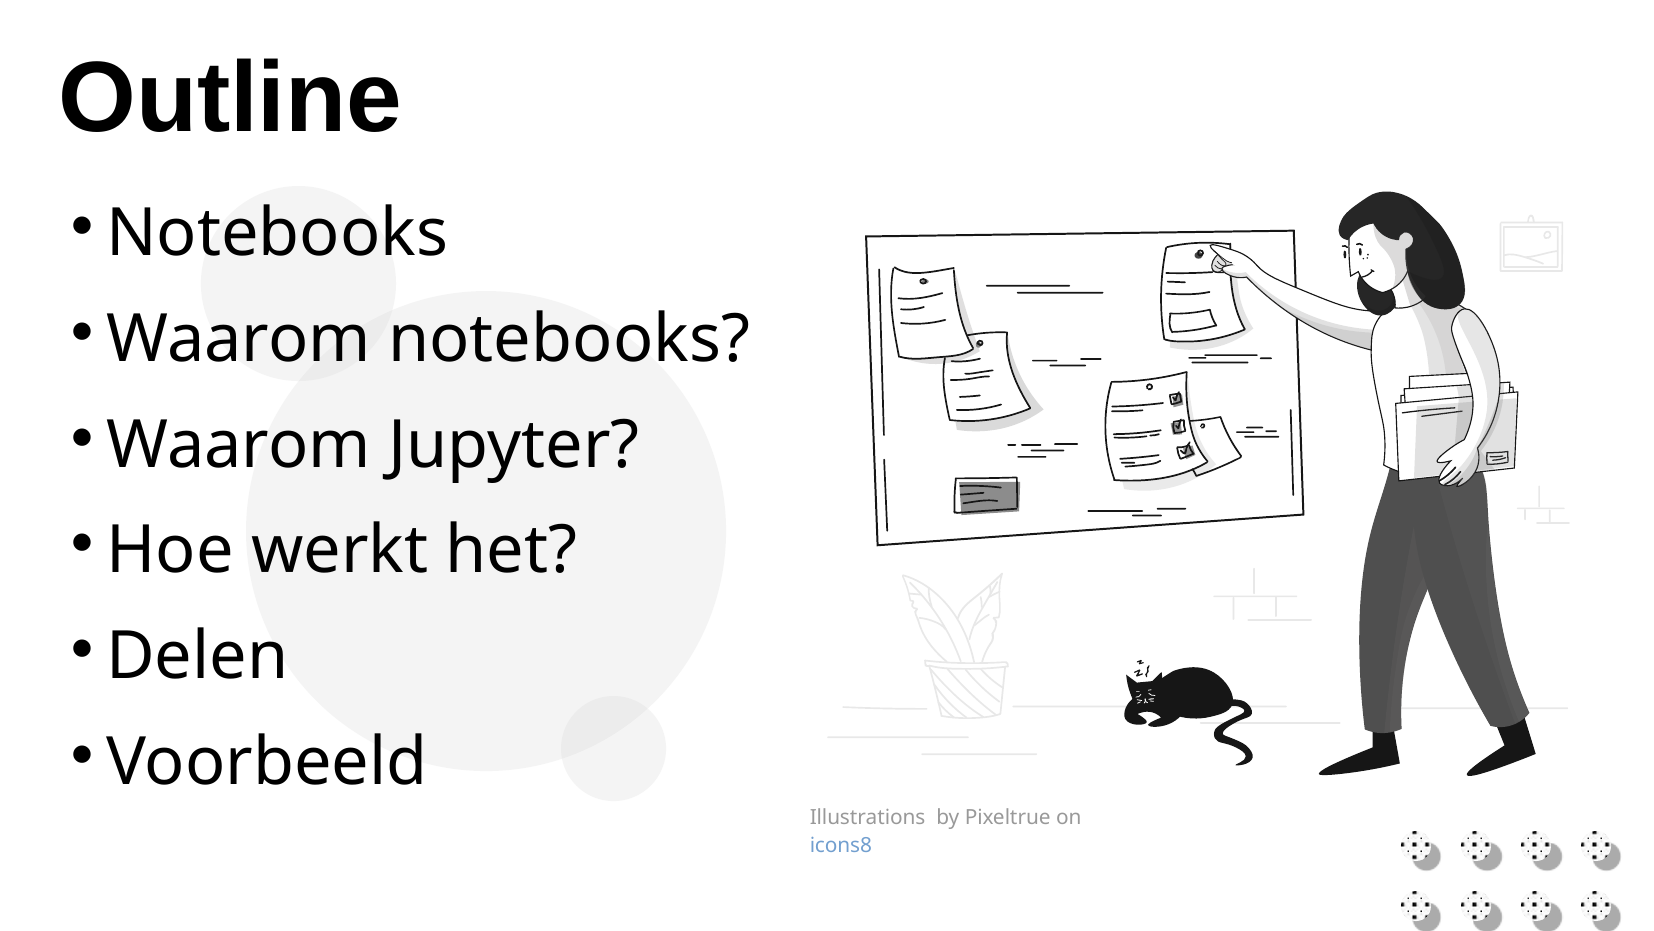

# Outline
Notebooks
Waarom notebooks?
Waarom Jupyter?
Hoe werkt het?
Delen
Voorbeeld